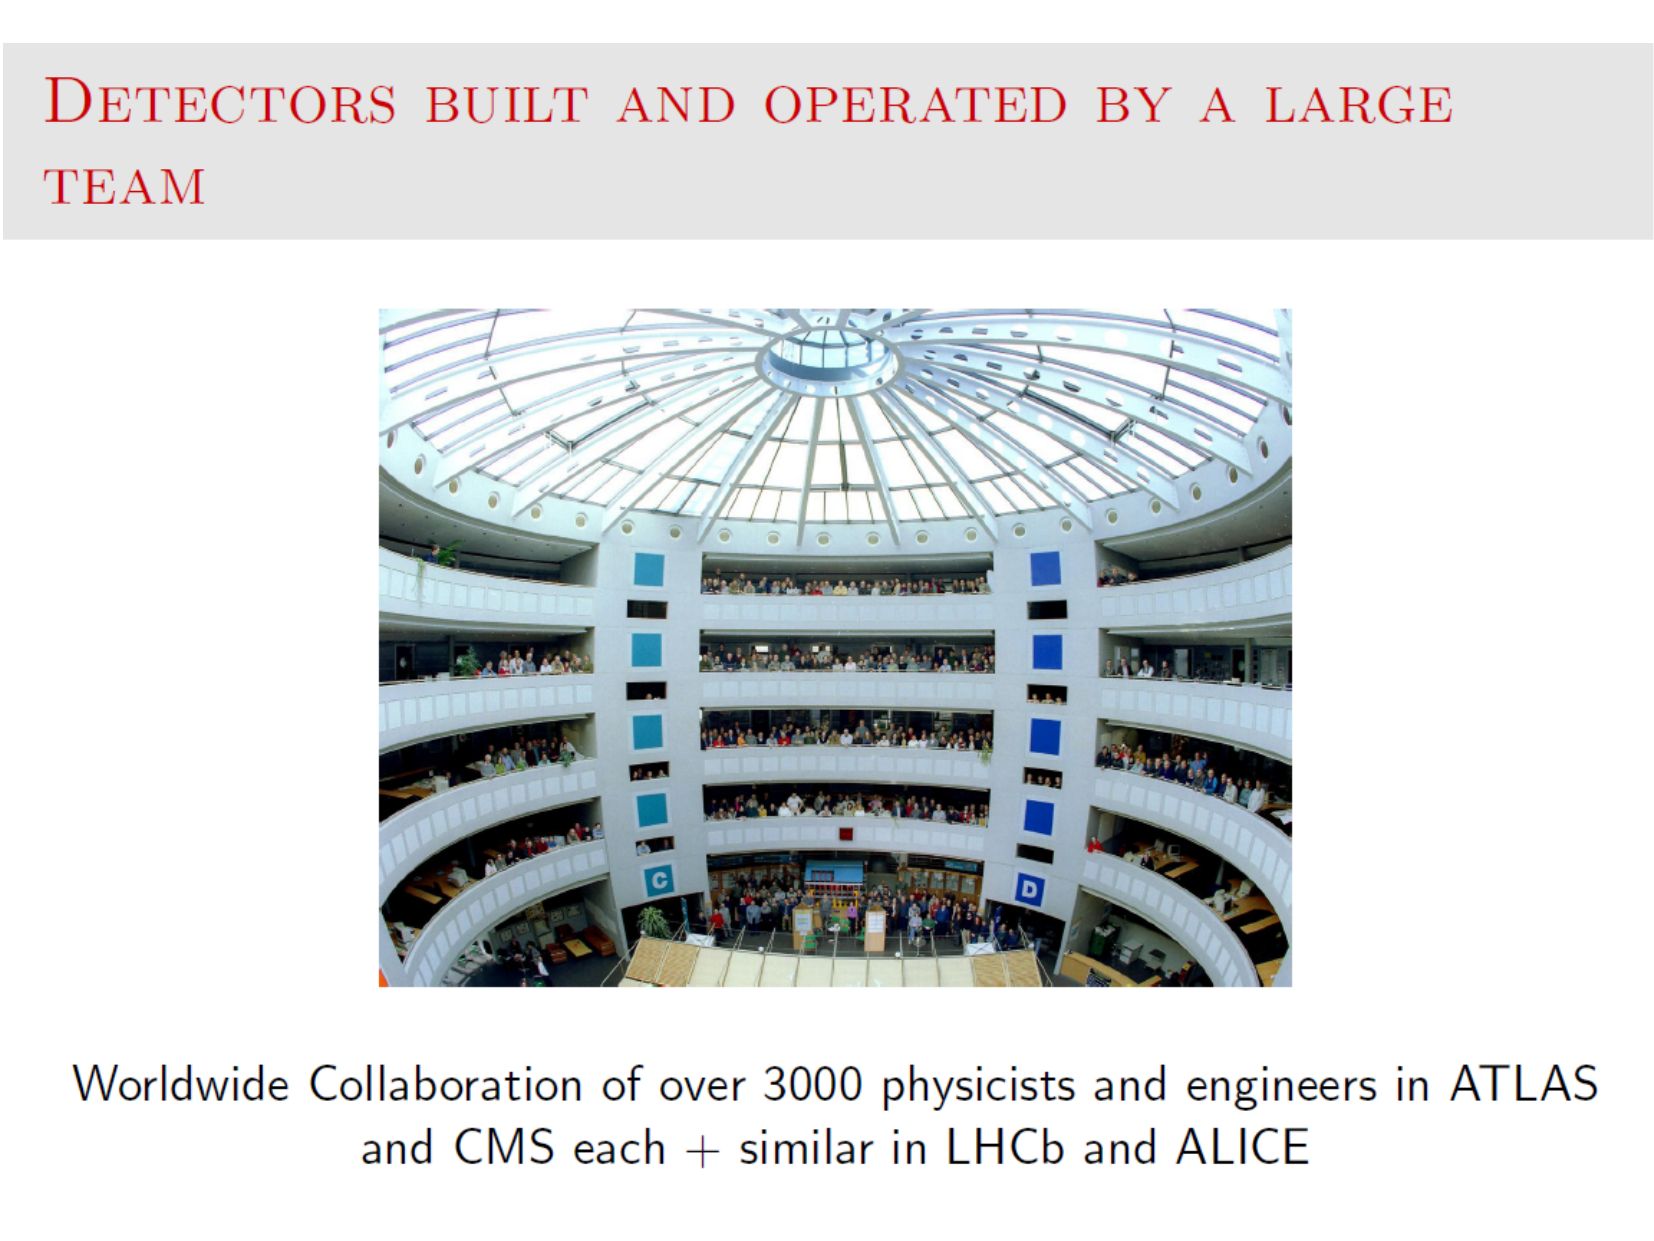

# ATLAS Grid computing and WLCG resources - 2
Practical Parallel Computing - Sose18
24